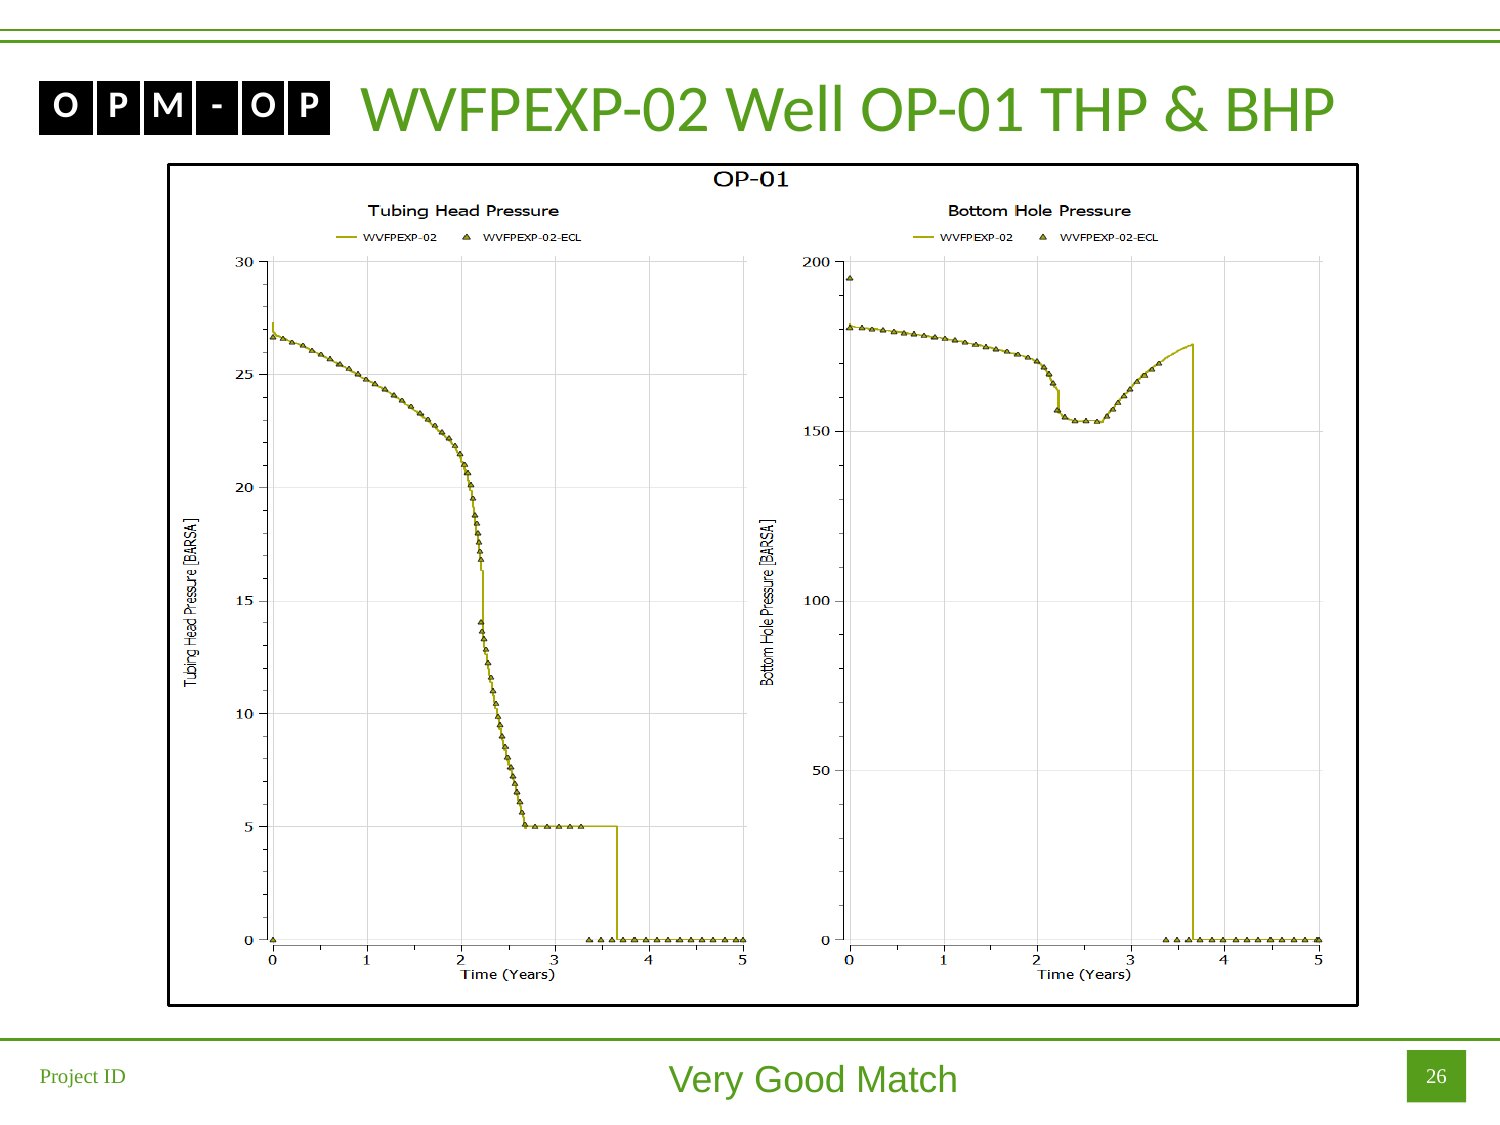

# WVFPEXP-02 Well OP-01 THP & BHP
Project ID
26
Very Good Match